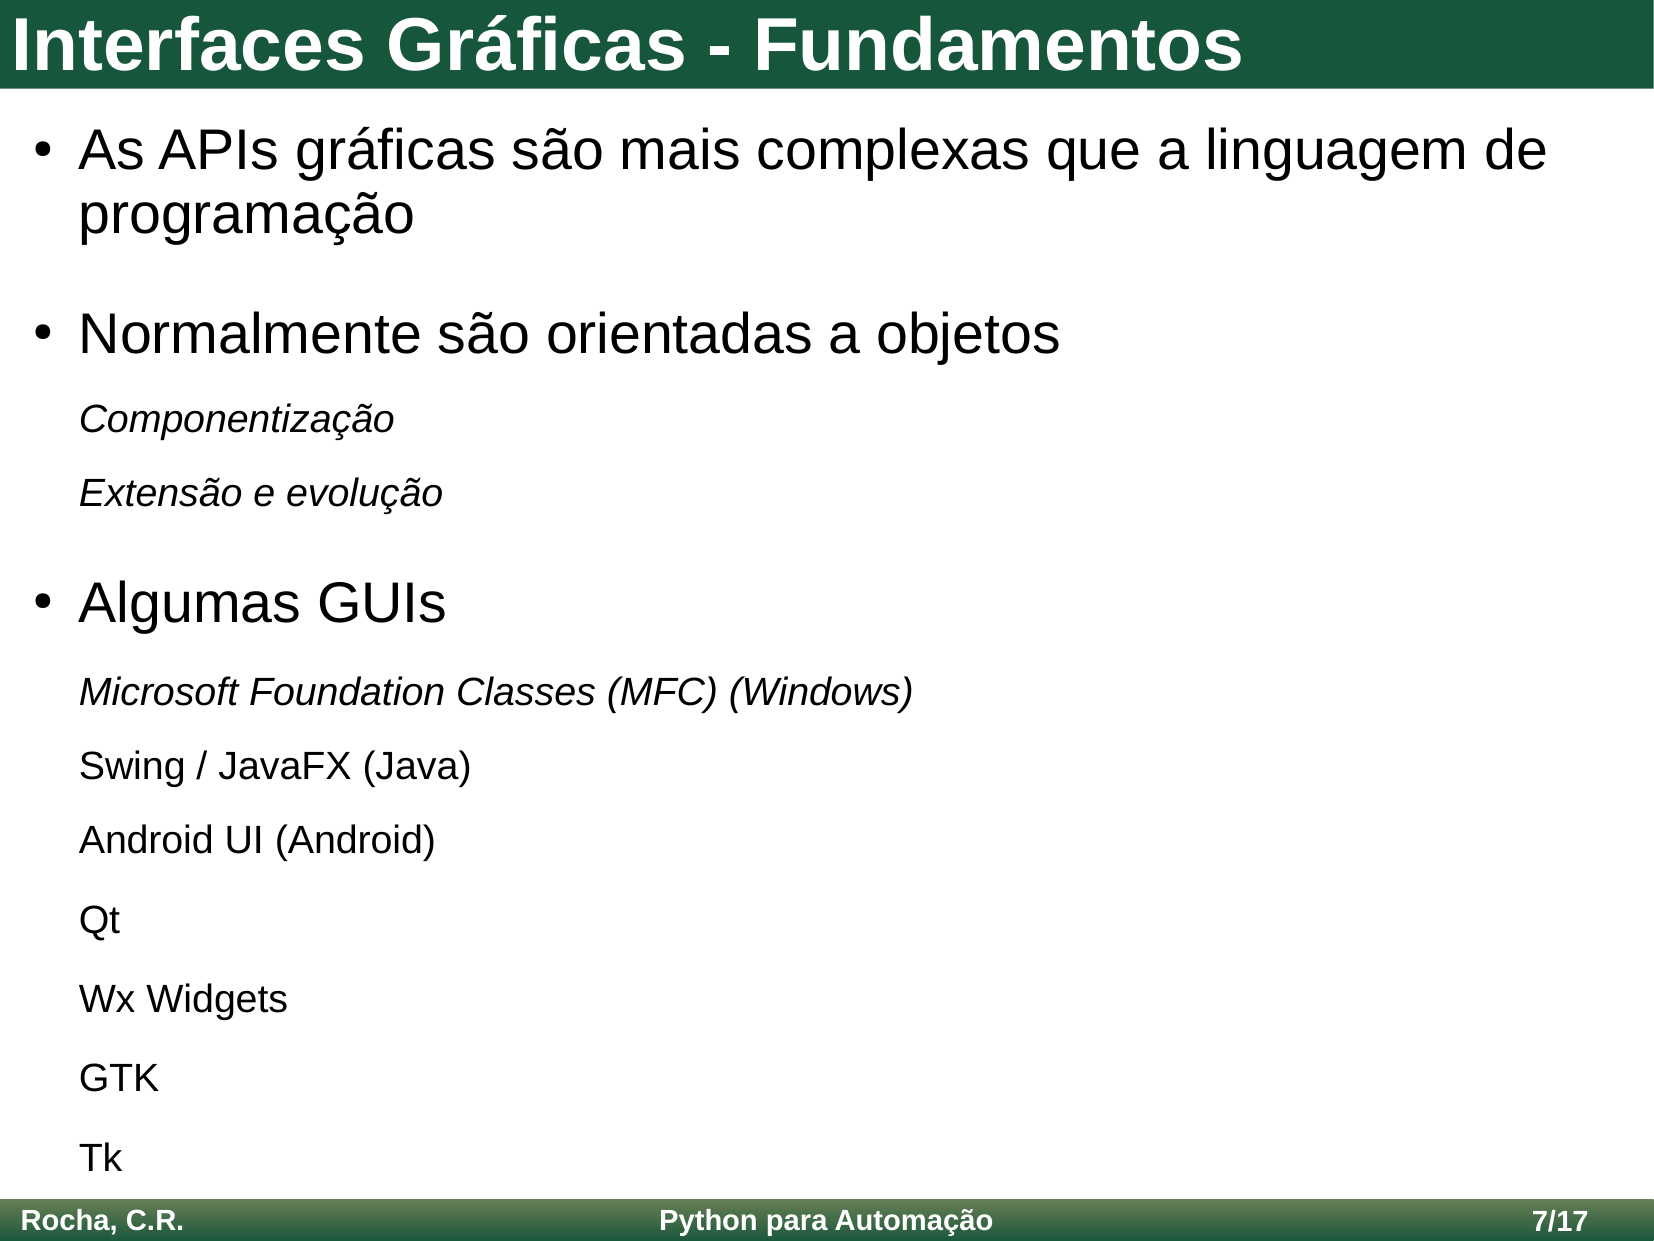

# Interfaces Gráficas - Fundamentos
As APIs gráficas são mais complexas que a linguagem de programação
Normalmente são orientadas a objetos
Componentização
Extensão e evolução
Algumas GUIs
Microsoft Foundation Classes (MFC) (Windows)
Swing / JavaFX (Java)
Android UI (Android)
Qt
Wx Widgets
GTK
Tk